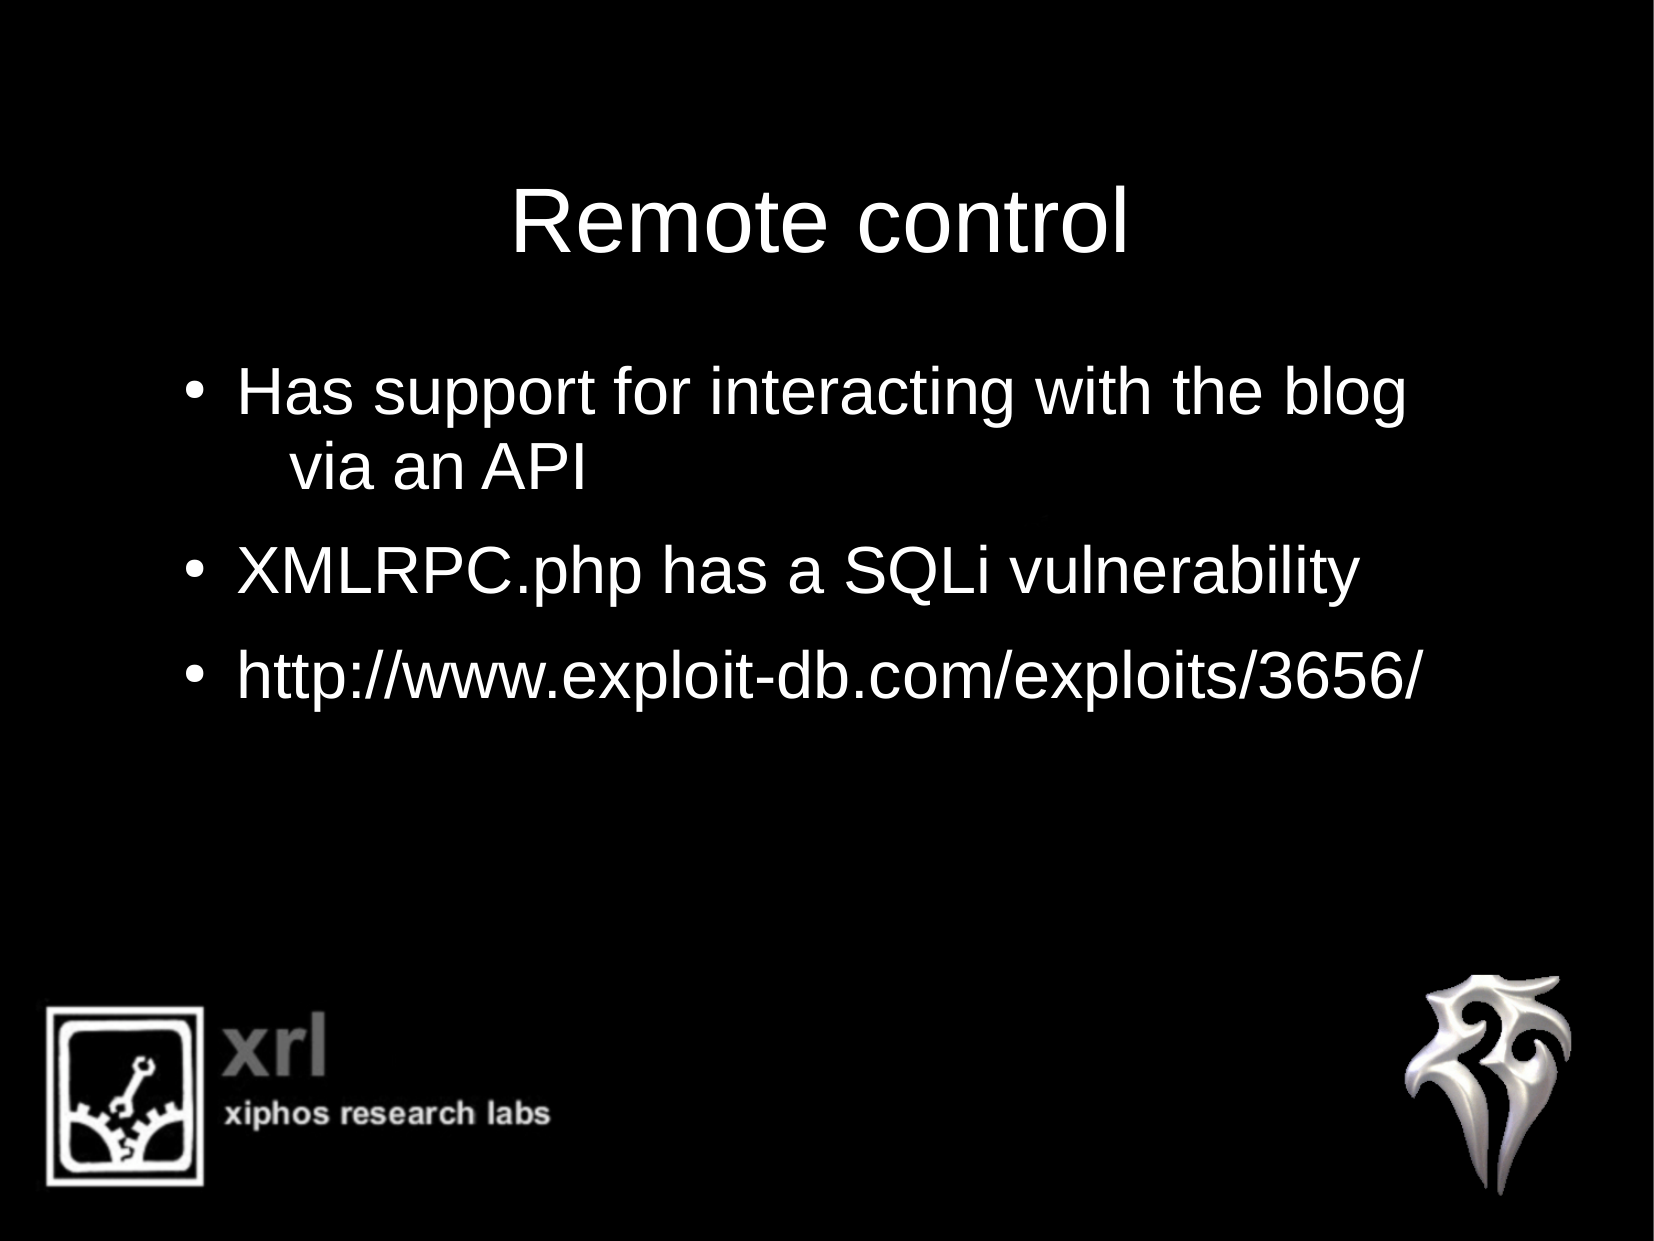

# Remote control
Has support for interacting with the blog via an API
XMLRPC.php has a SQLi vulnerability
http://www.exploit-db.com/exploits/3656/